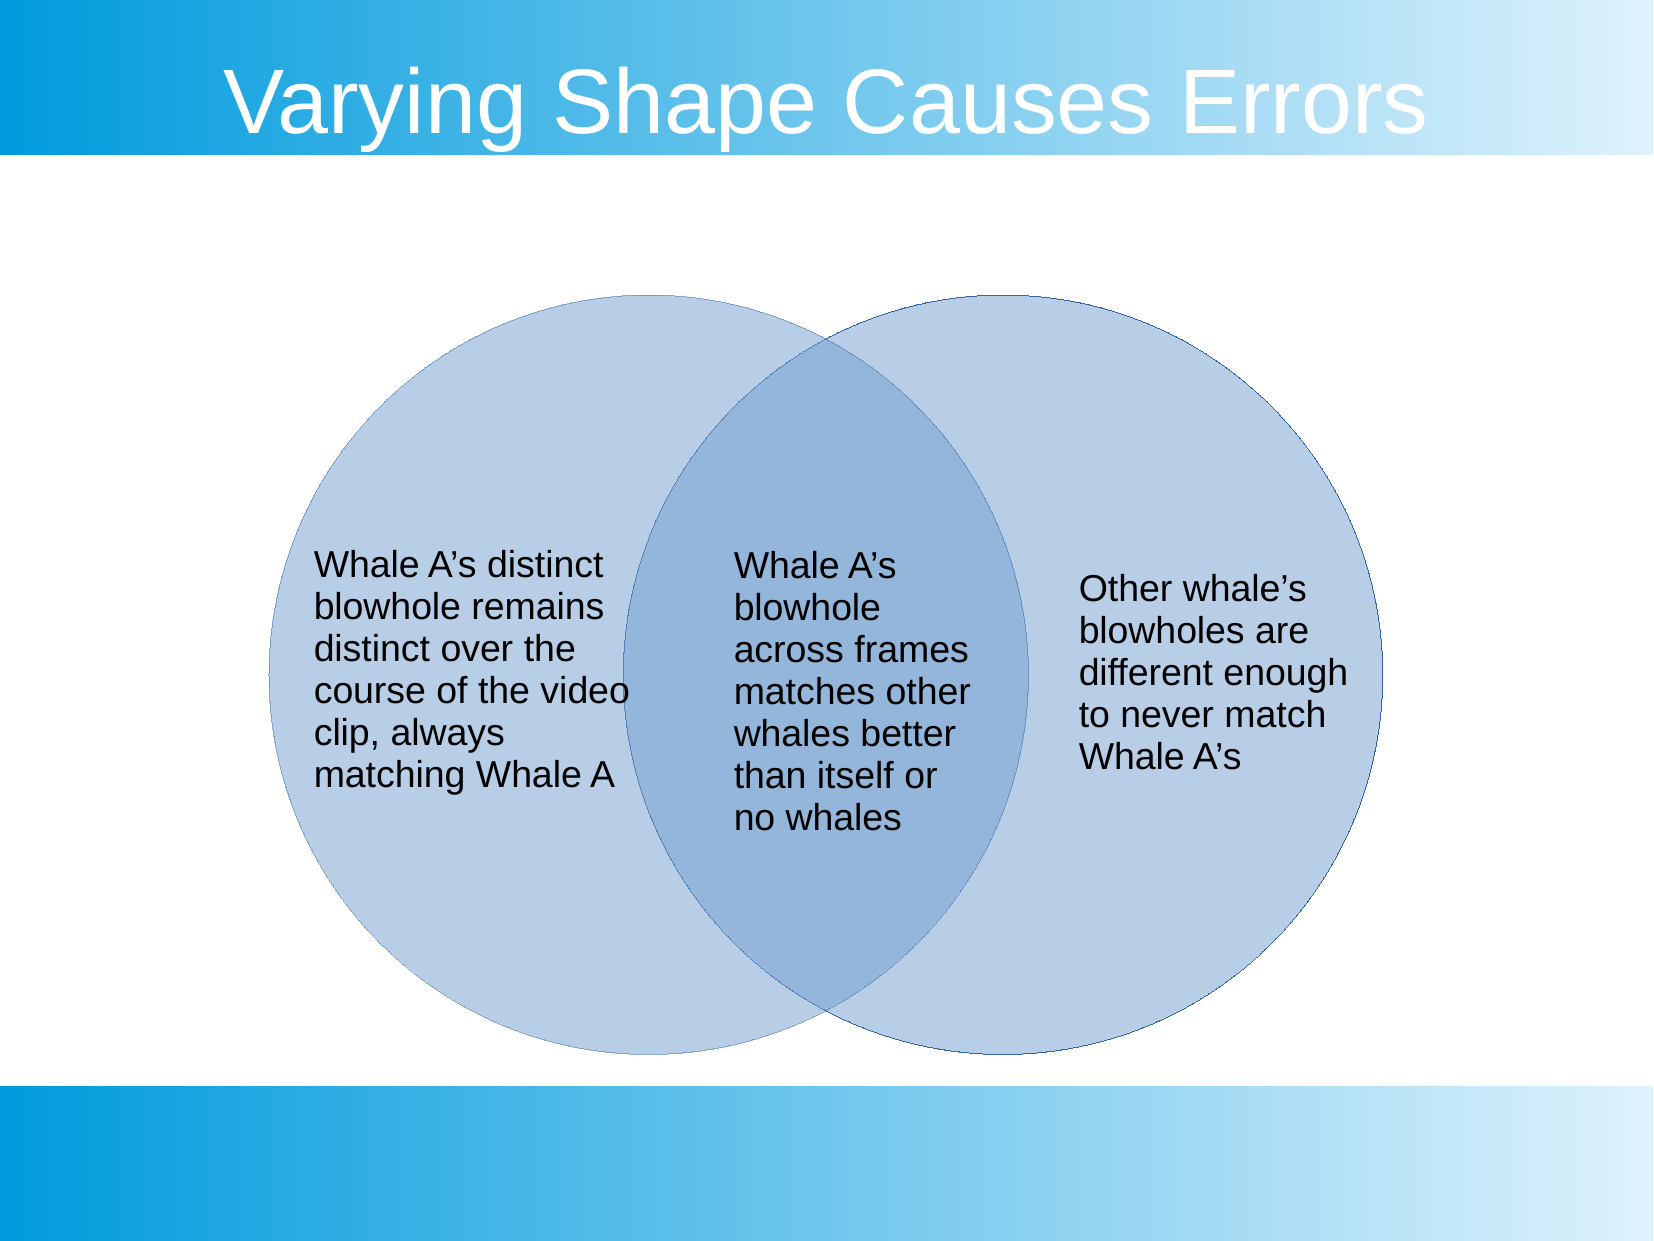

# Varying Shape Causes Errors
Whale A’s distinct blowhole remains distinct over the course of the video clip, always matching Whale A
Whale A’s blowhole across frames matches other whales better than itself or no whales
Other whale’s blowholes are different enough to never match Whale A’s